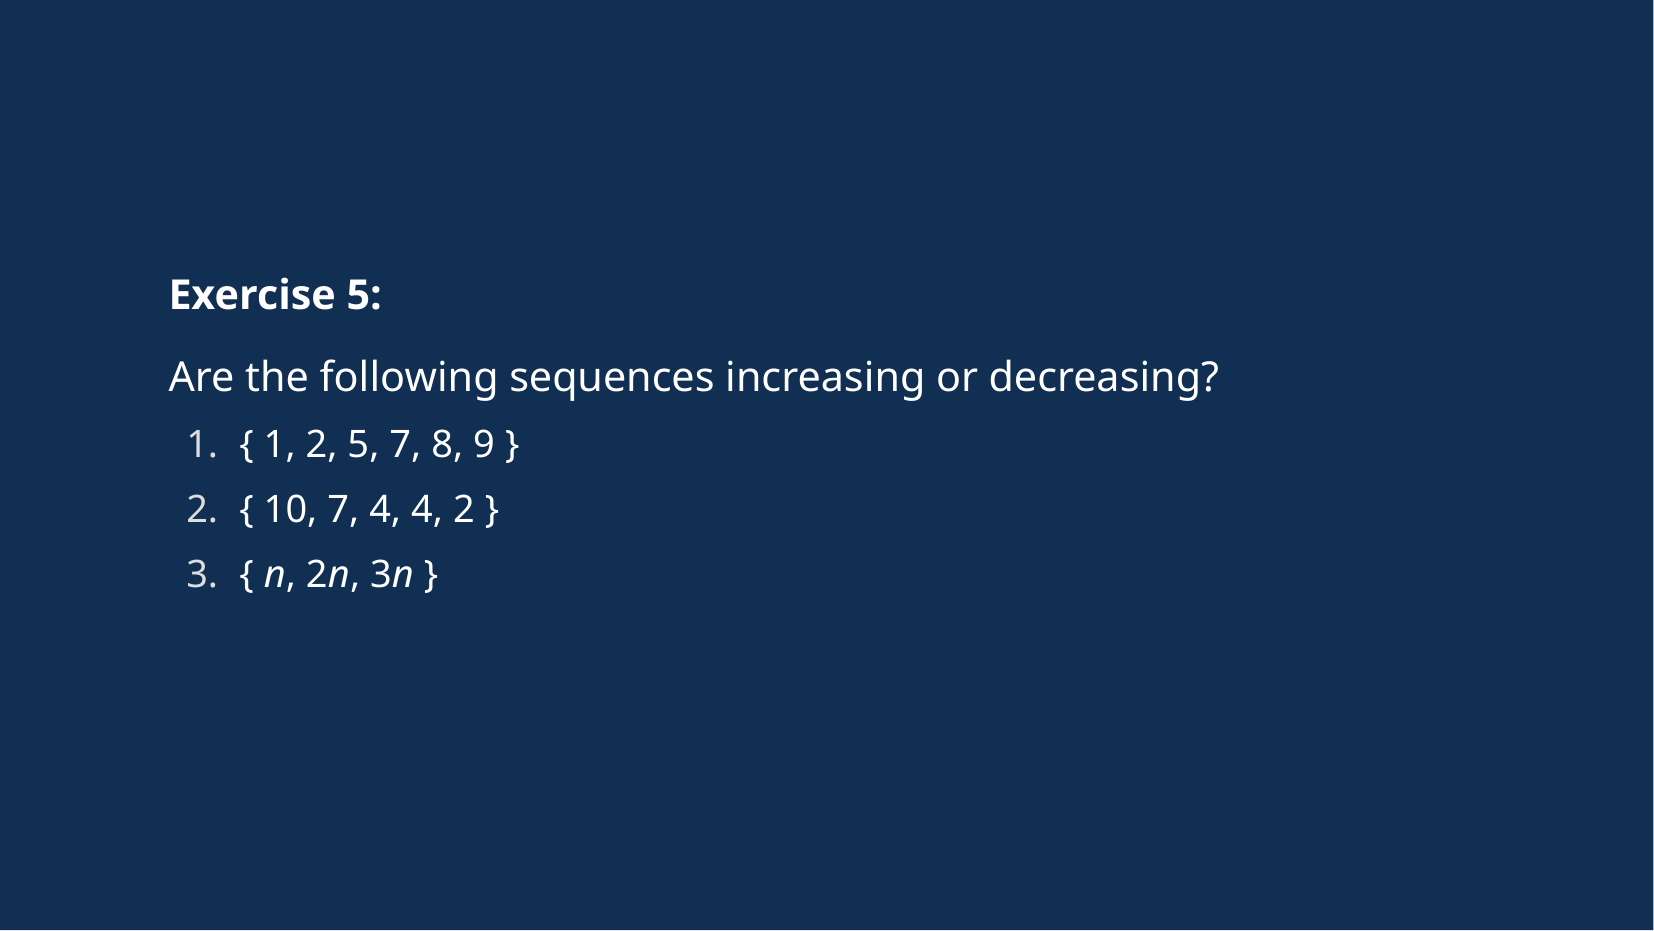

#
Exercise 5:
Are the following sequences increasing or decreasing?
{ 1, 2, 5, 7, 8, 9 }
{ 10, 7, 4, 4, 2 }
{ n, 2n, 3n }